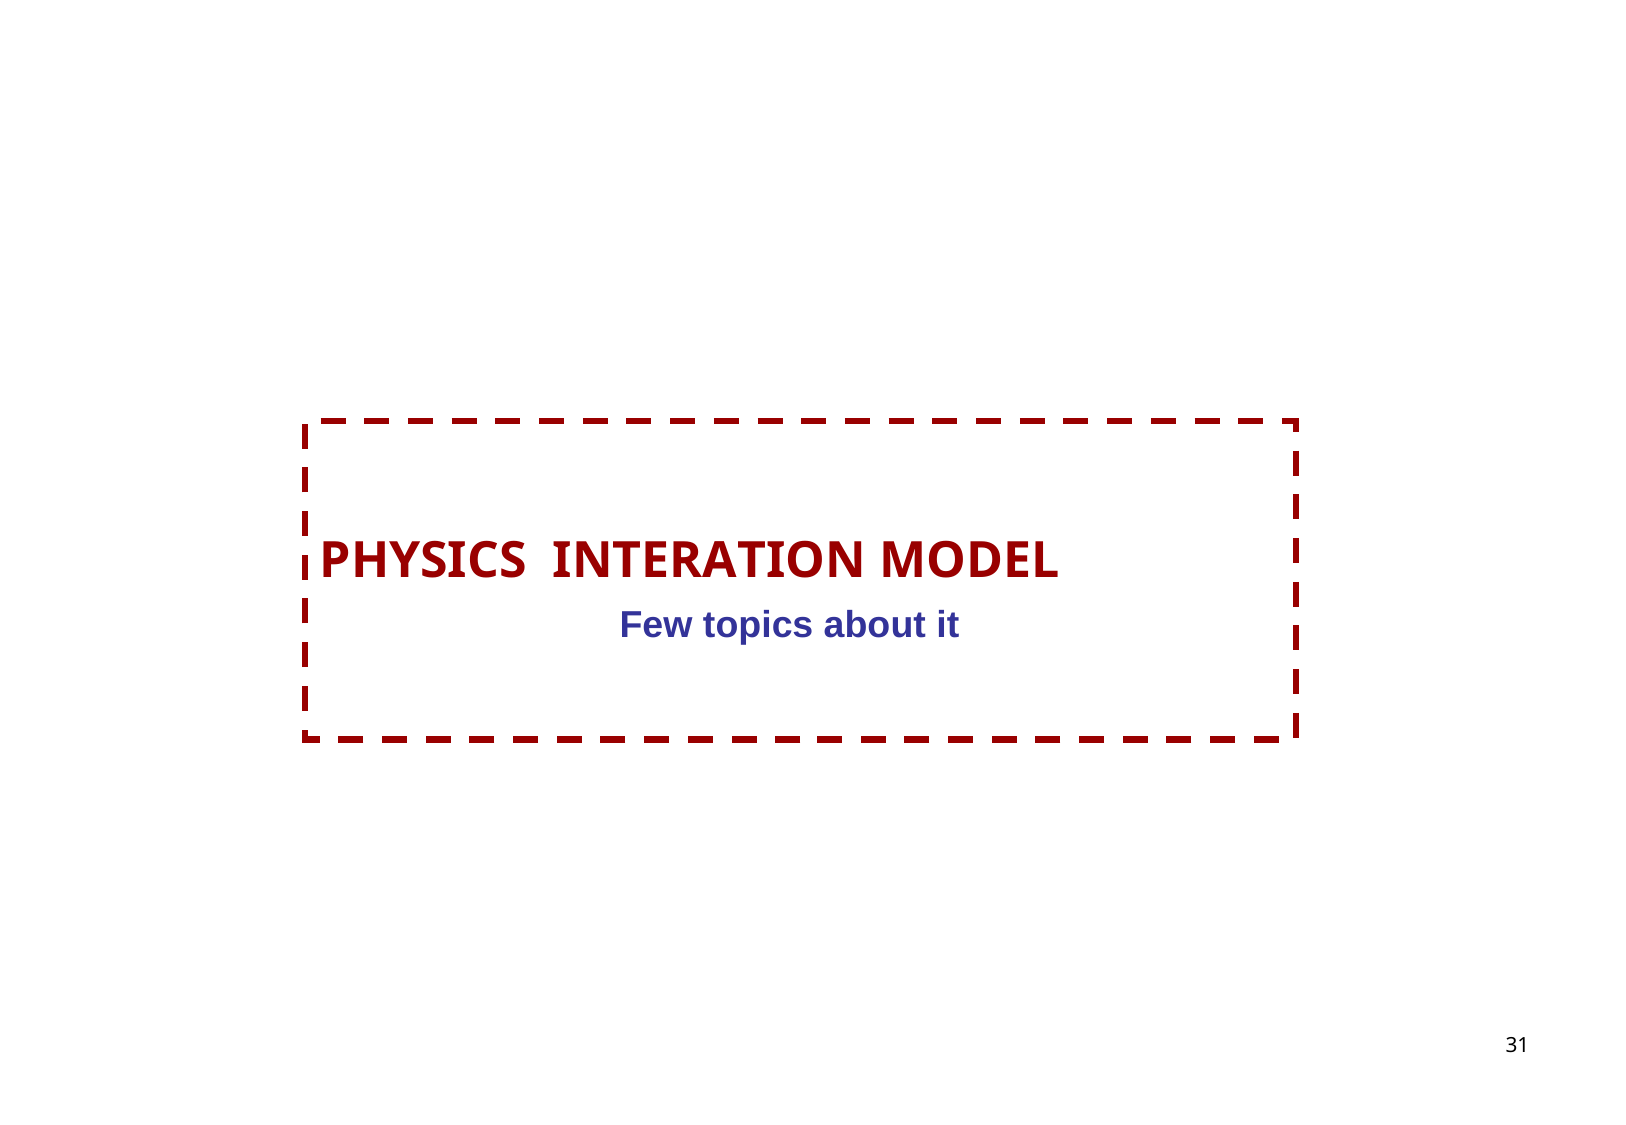

# PHYSICS INTERATION MODEL Few topics about it
31